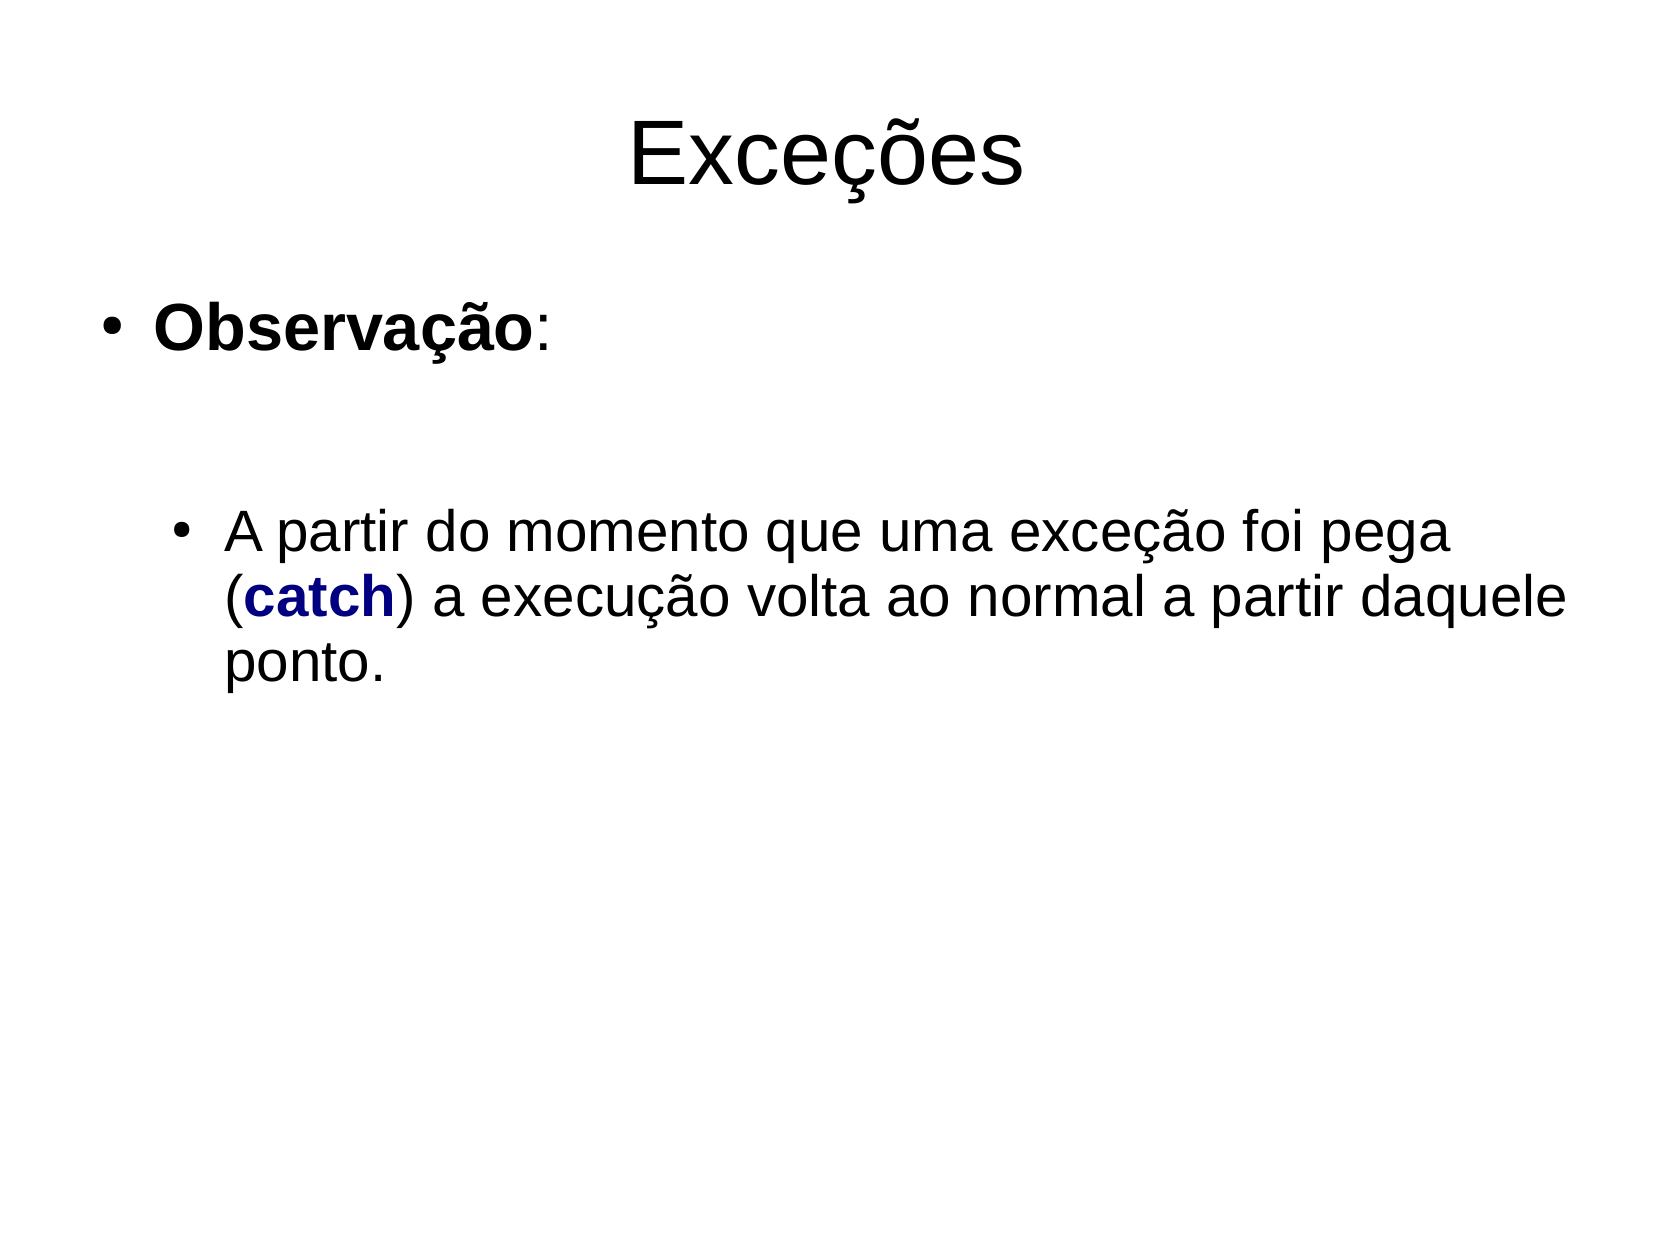

# Exceções
Observação:
A partir do momento que uma exceção foi pega (catch) a execução volta ao normal a partir daquele ponto.